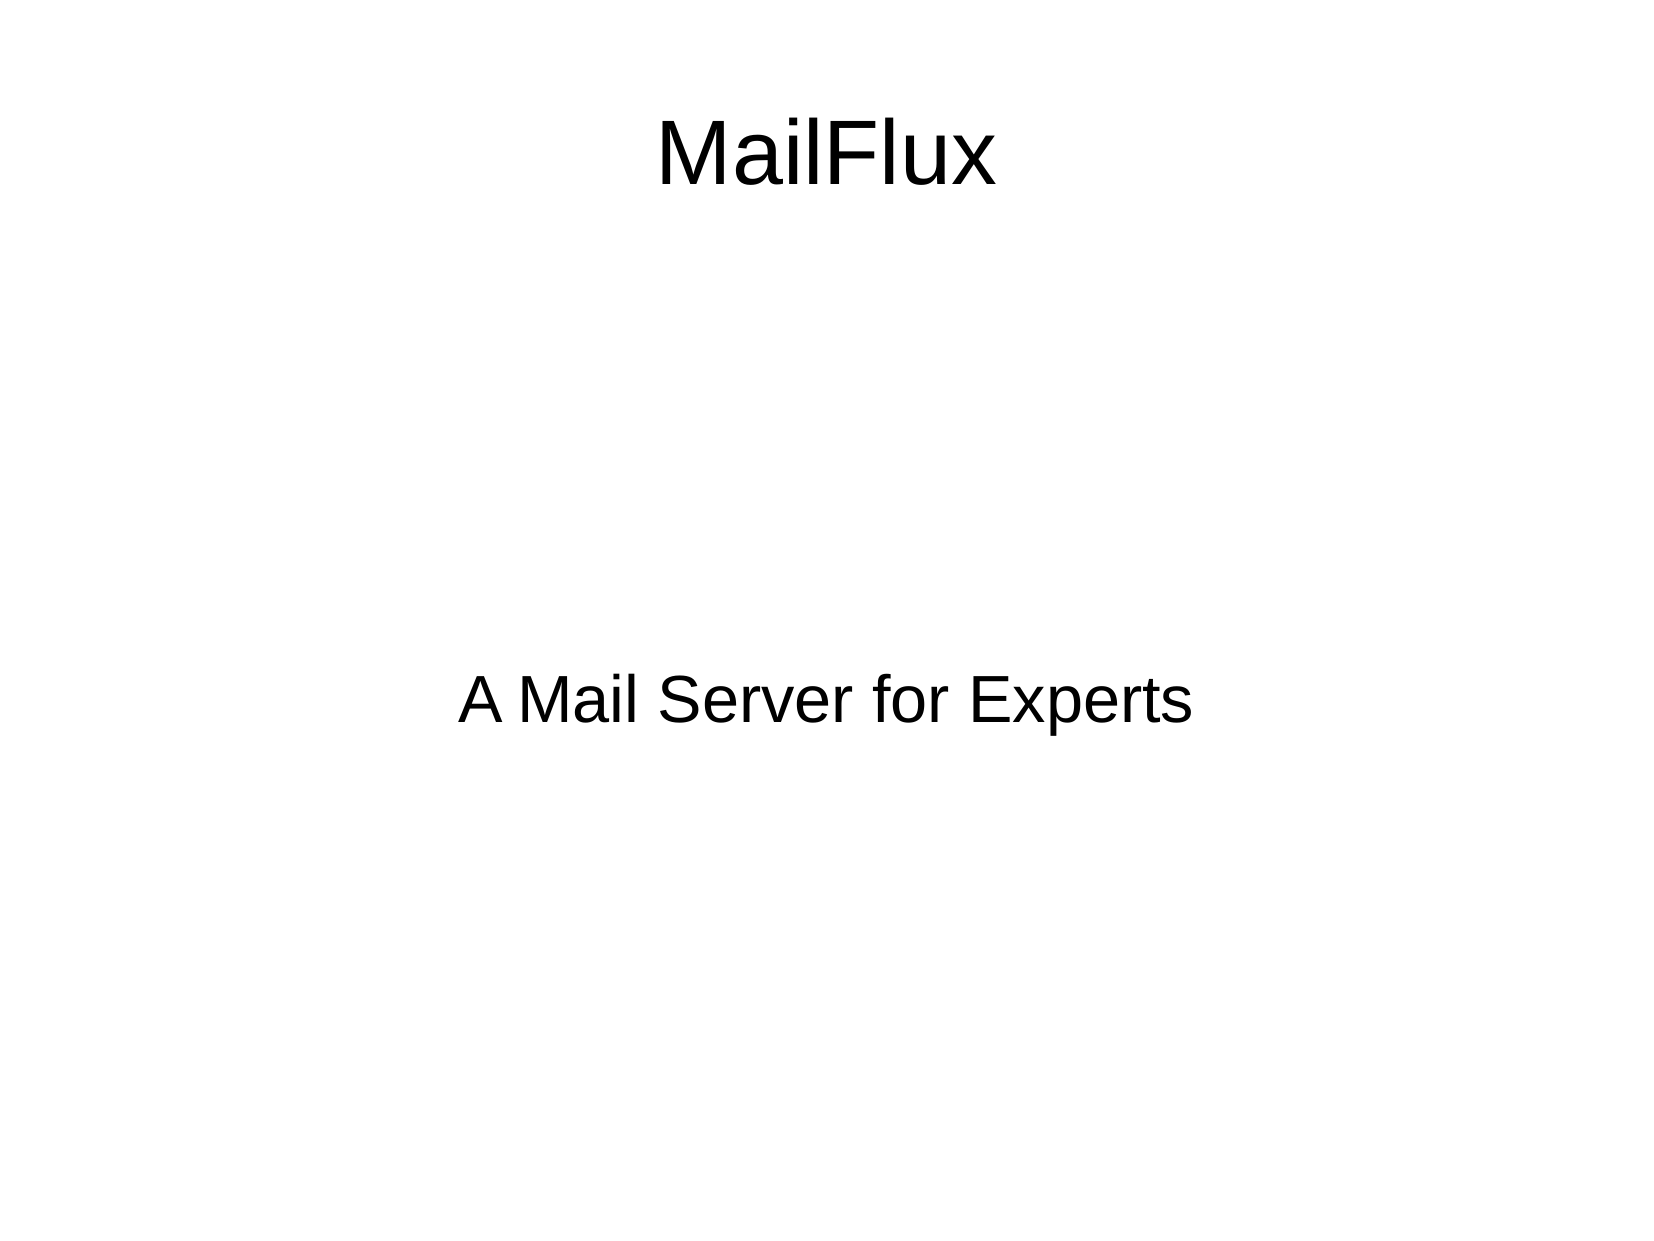

# MailFlux
A Mail Server for Experts